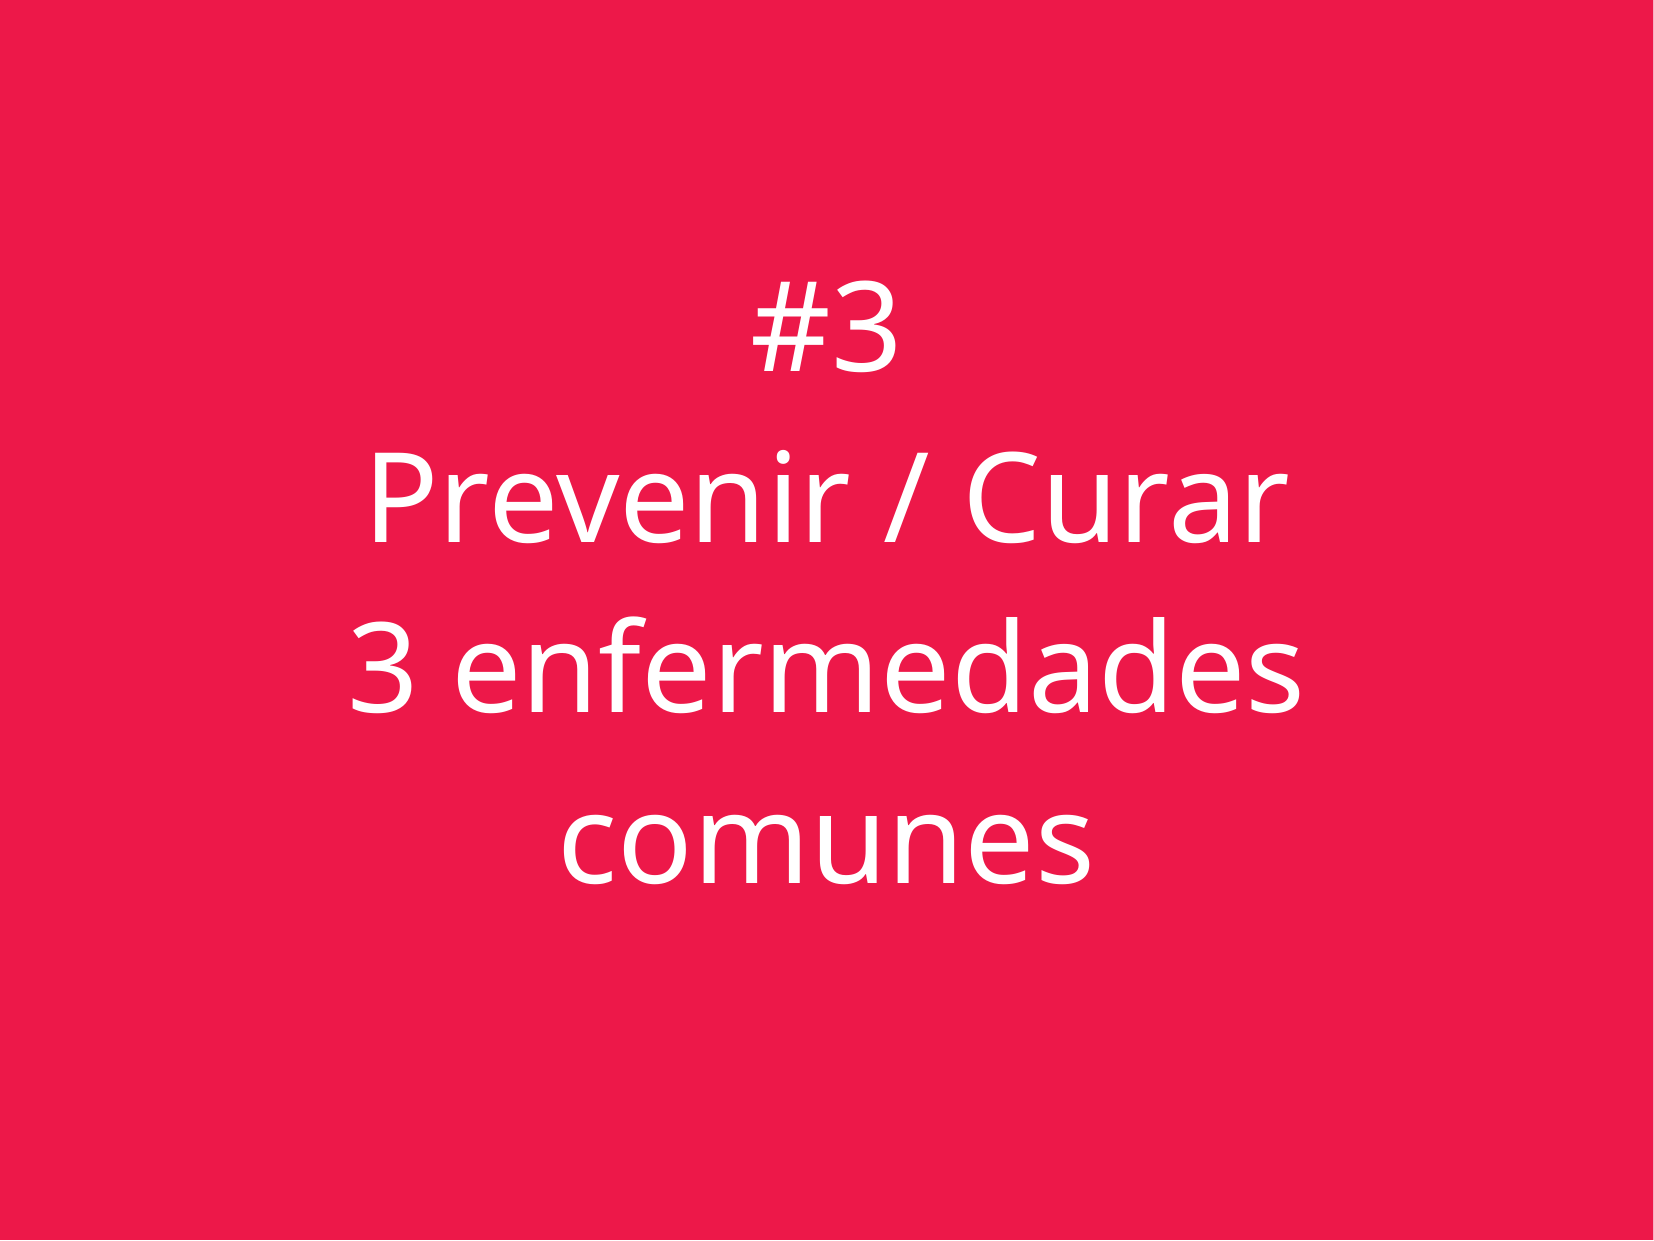

# #3
Prevenir / Curar
3 enfermedades comunes